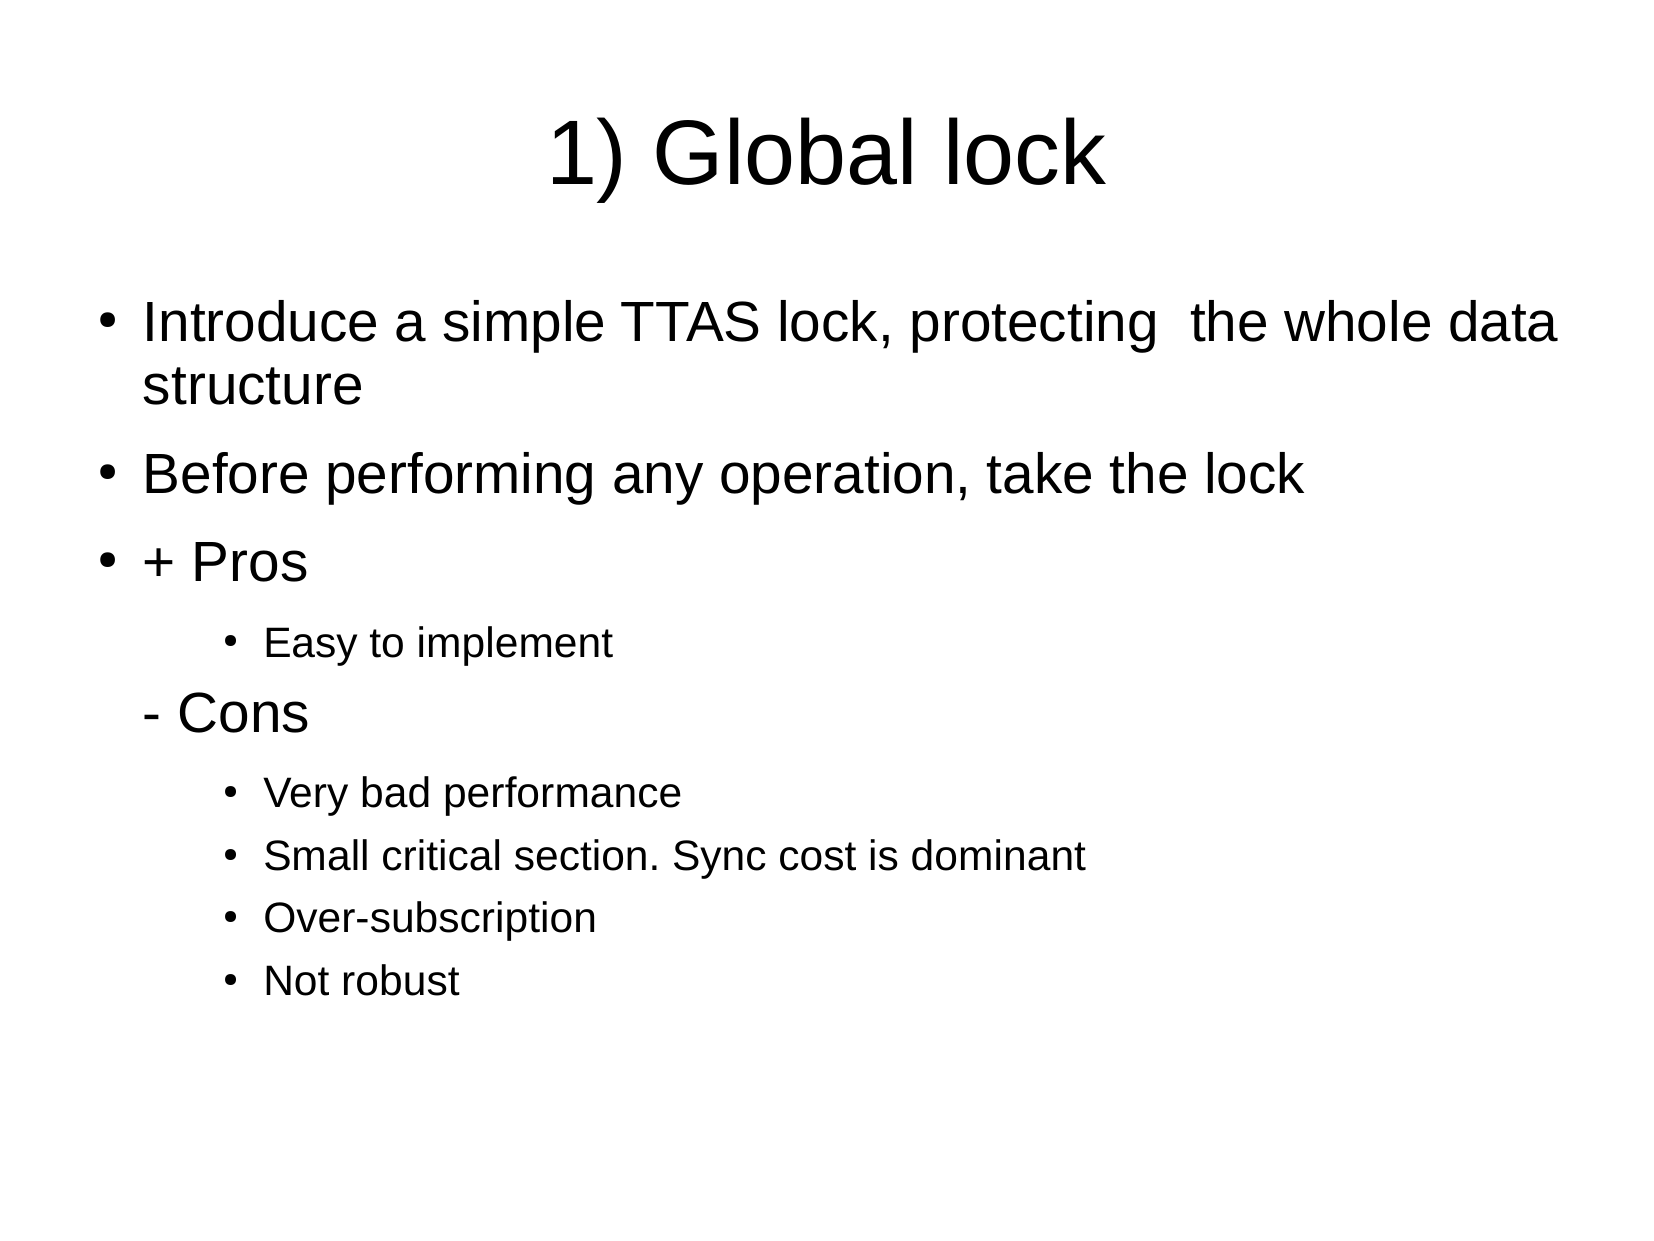

# 1) Global lock
Introduce a simple TTAS lock, protecting the whole data structure
Before performing any operation, take the lock
+ Pros
Easy to implement
- Cons
Very bad performance
Small critical section. Sync cost is dominant
Over-subscription
Not robust